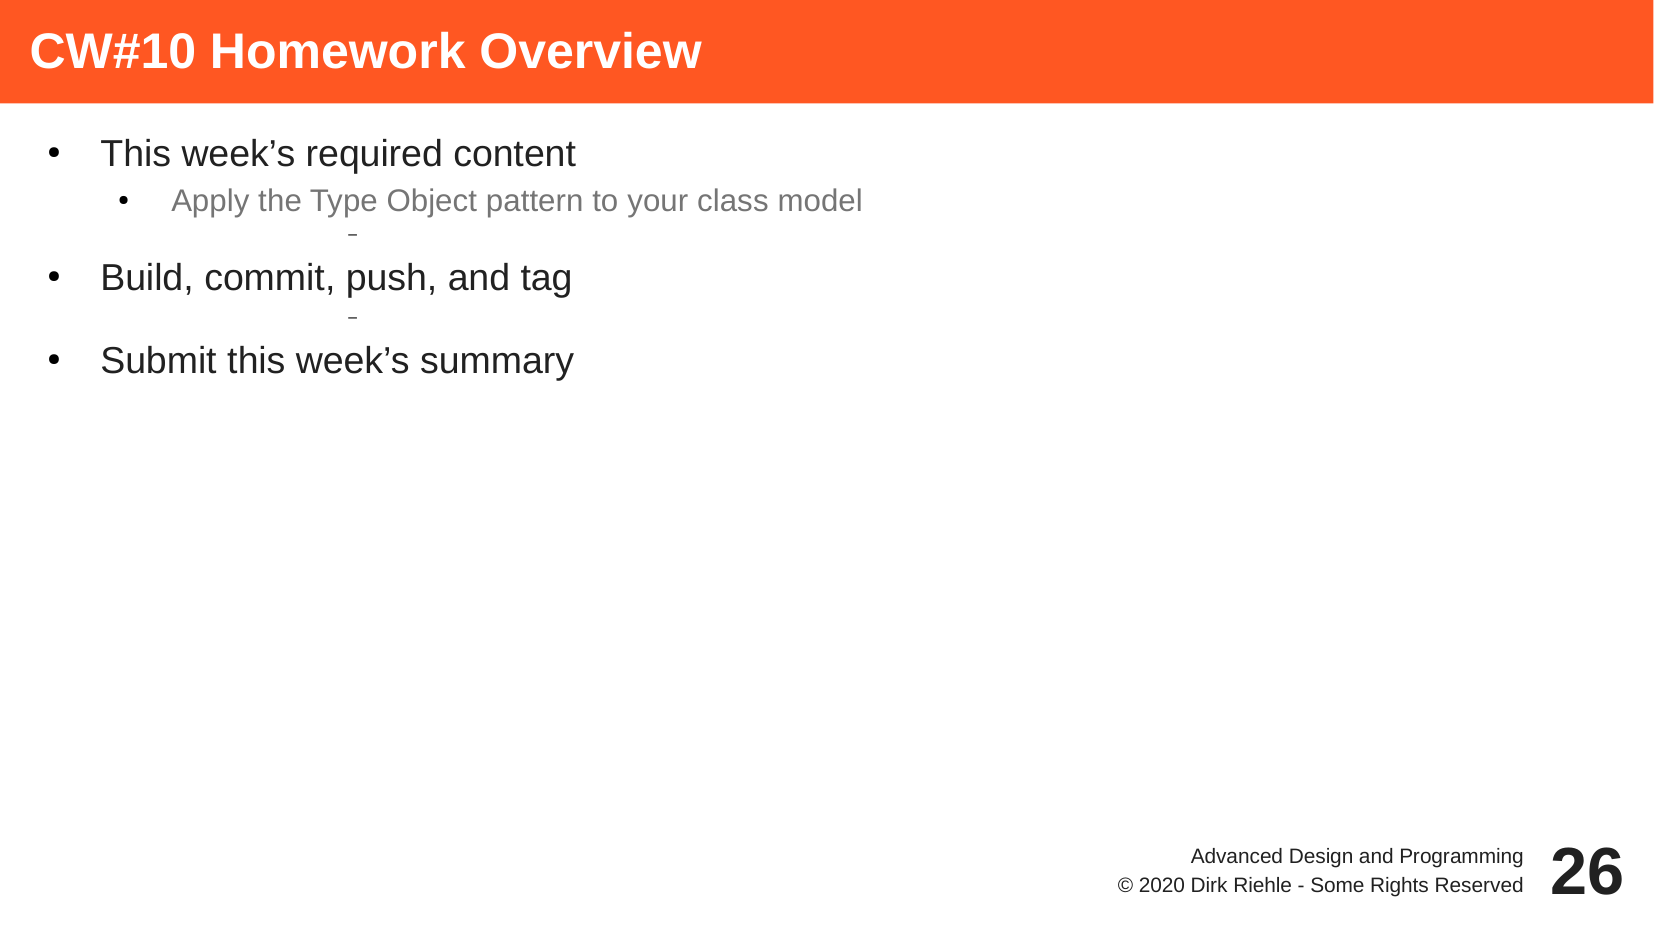

# CW#10 Homework Overview
This week’s required content
Apply the Type Object pattern to your class model
Build, commit, push, and tag
Submit this week’s summary
Advanced Design and Programming
26
© 2020 Dirk Riehle - Some Rights Reserved